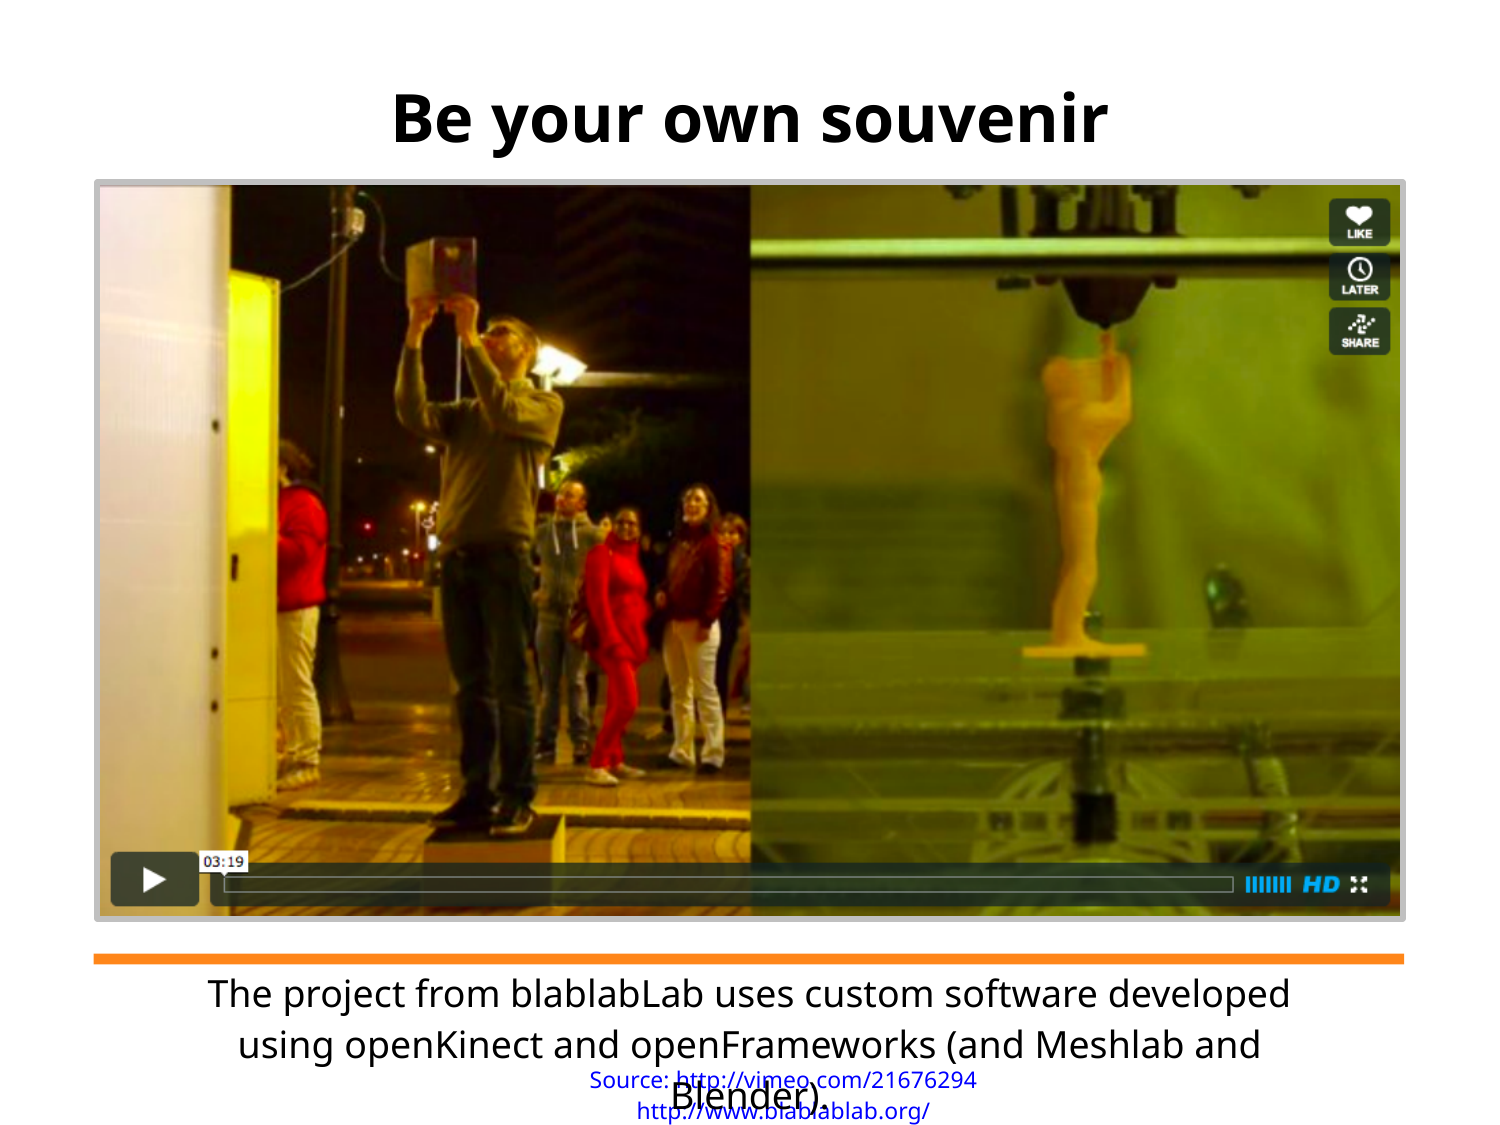

# Be your own souvenir
The project from blablabLab uses custom software developed using openKinect and openFrameworks (and Meshlab and Blender).
Source: http://vimeo.com/21676294
http://www.blablablab.org/